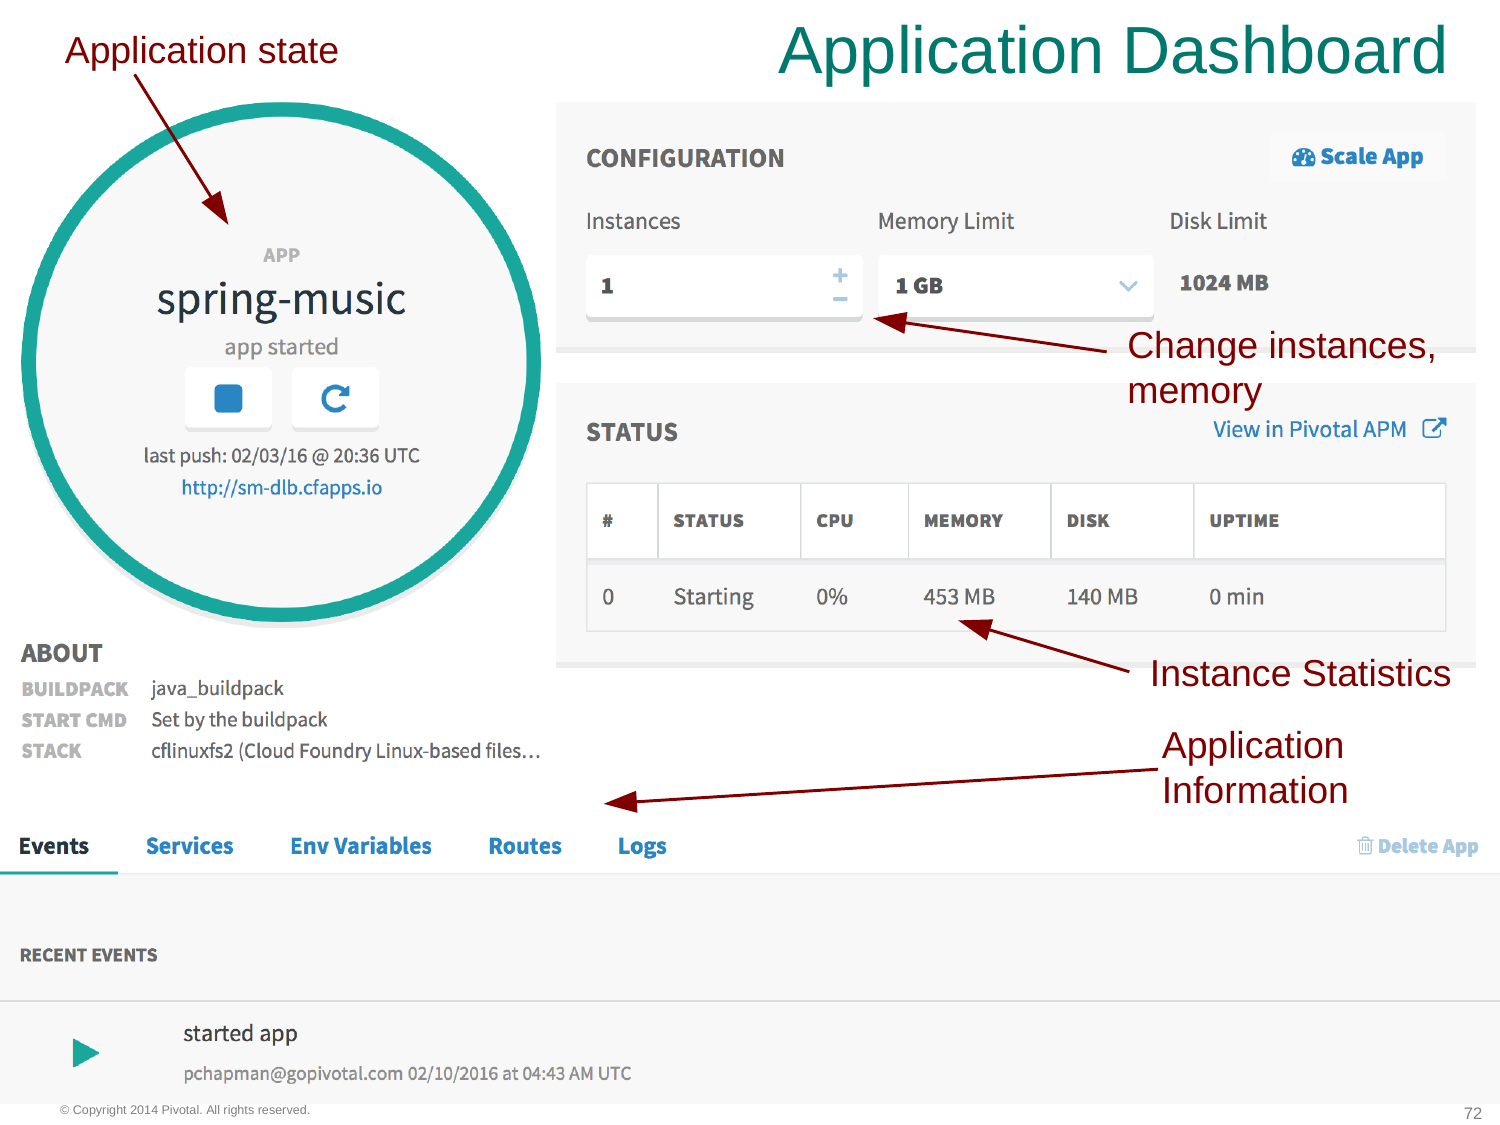

Application Dashboard
Application state
YOUR@EMAIL.ADDRESS
Change instances, memory
Instance Statistics
Application
Information